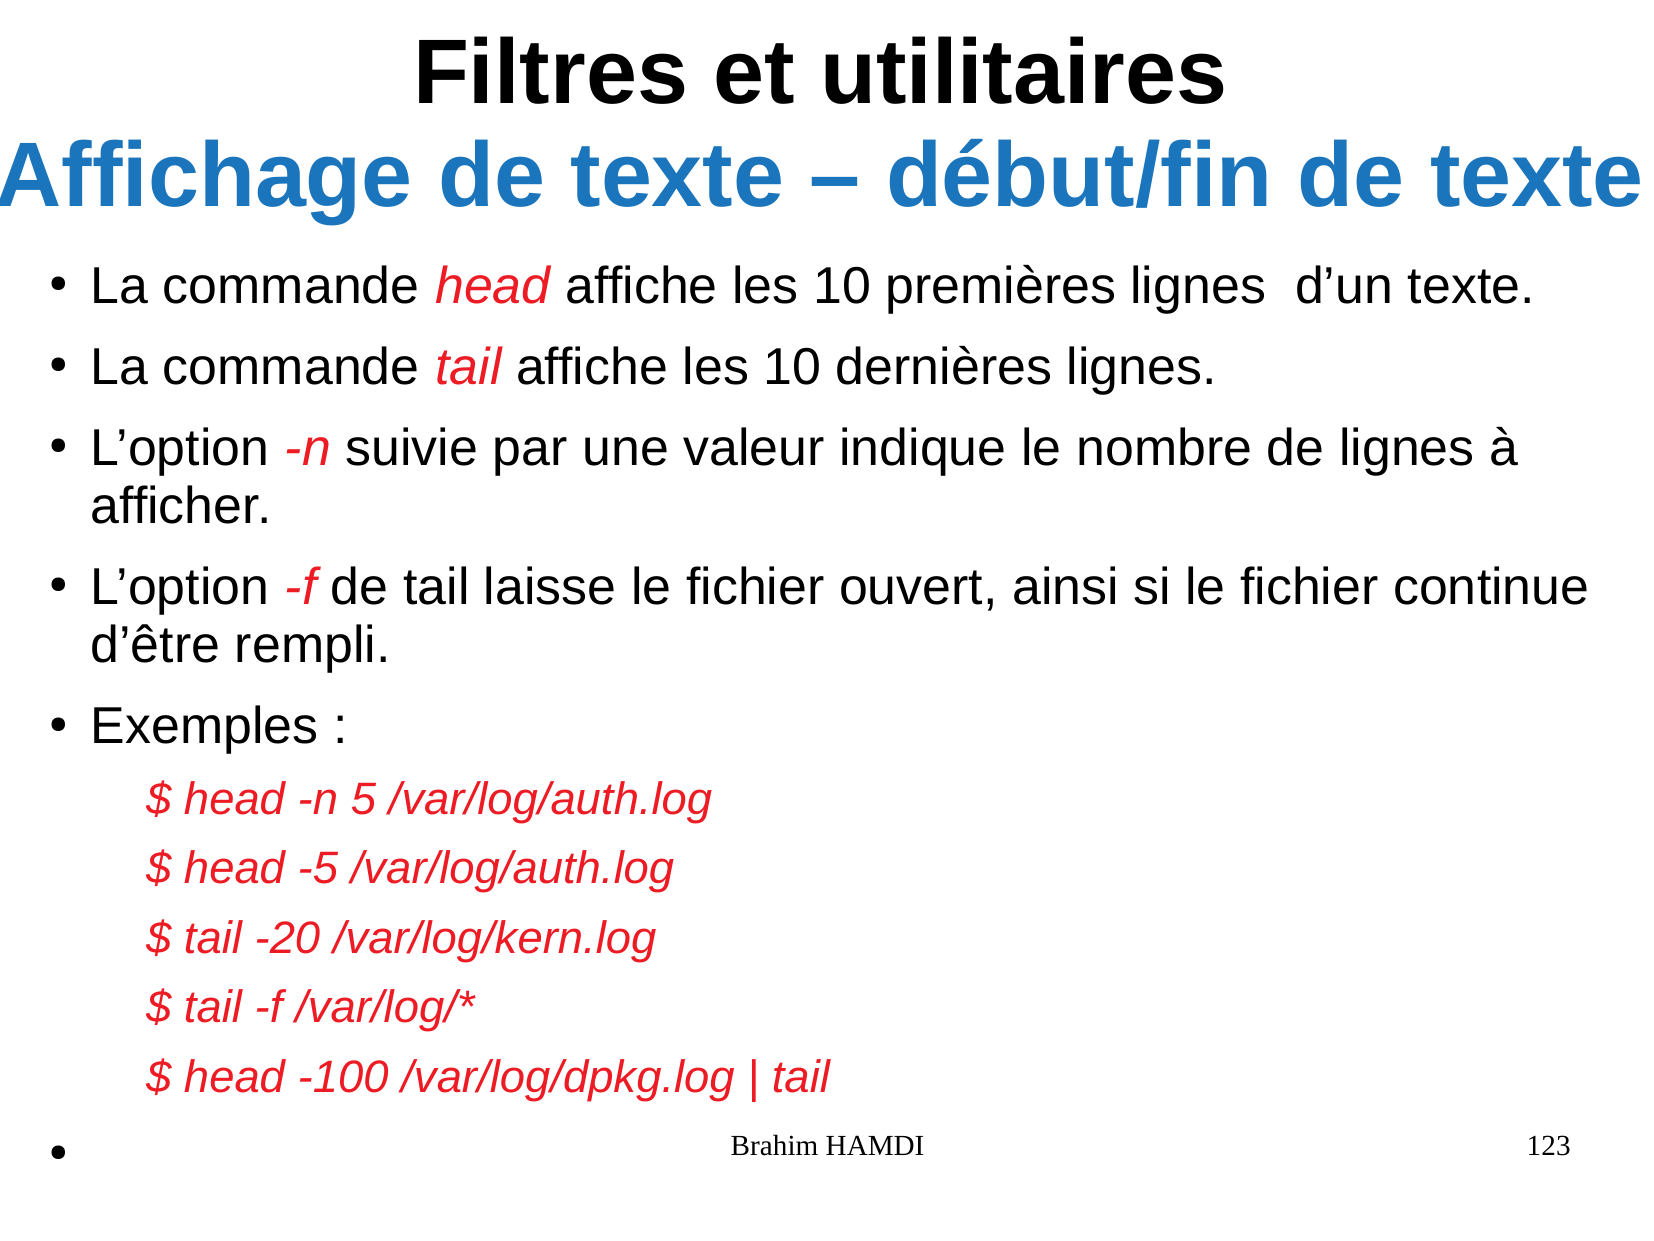

# Filtres et utilitaires Affichage de texte – début/fin de texte
La commande head affiche les 10 premières lignes d’un texte.
La commande tail affiche les 10 dernières lignes.
L’option -n suivie par une valeur indique le nombre de lignes à afficher.
L’option -f de tail laisse le fichier ouvert, ainsi si le fichier continue d’être rempli.
Exemples :
$ head -n 5 /var/log/auth.log
$ head -5 /var/log/auth.log
$ tail -20 /var/log/kern.log
$ tail -f /var/log/*
$ head -100 /var/log/dpkg.log | tail
Brahim HAMDI
123